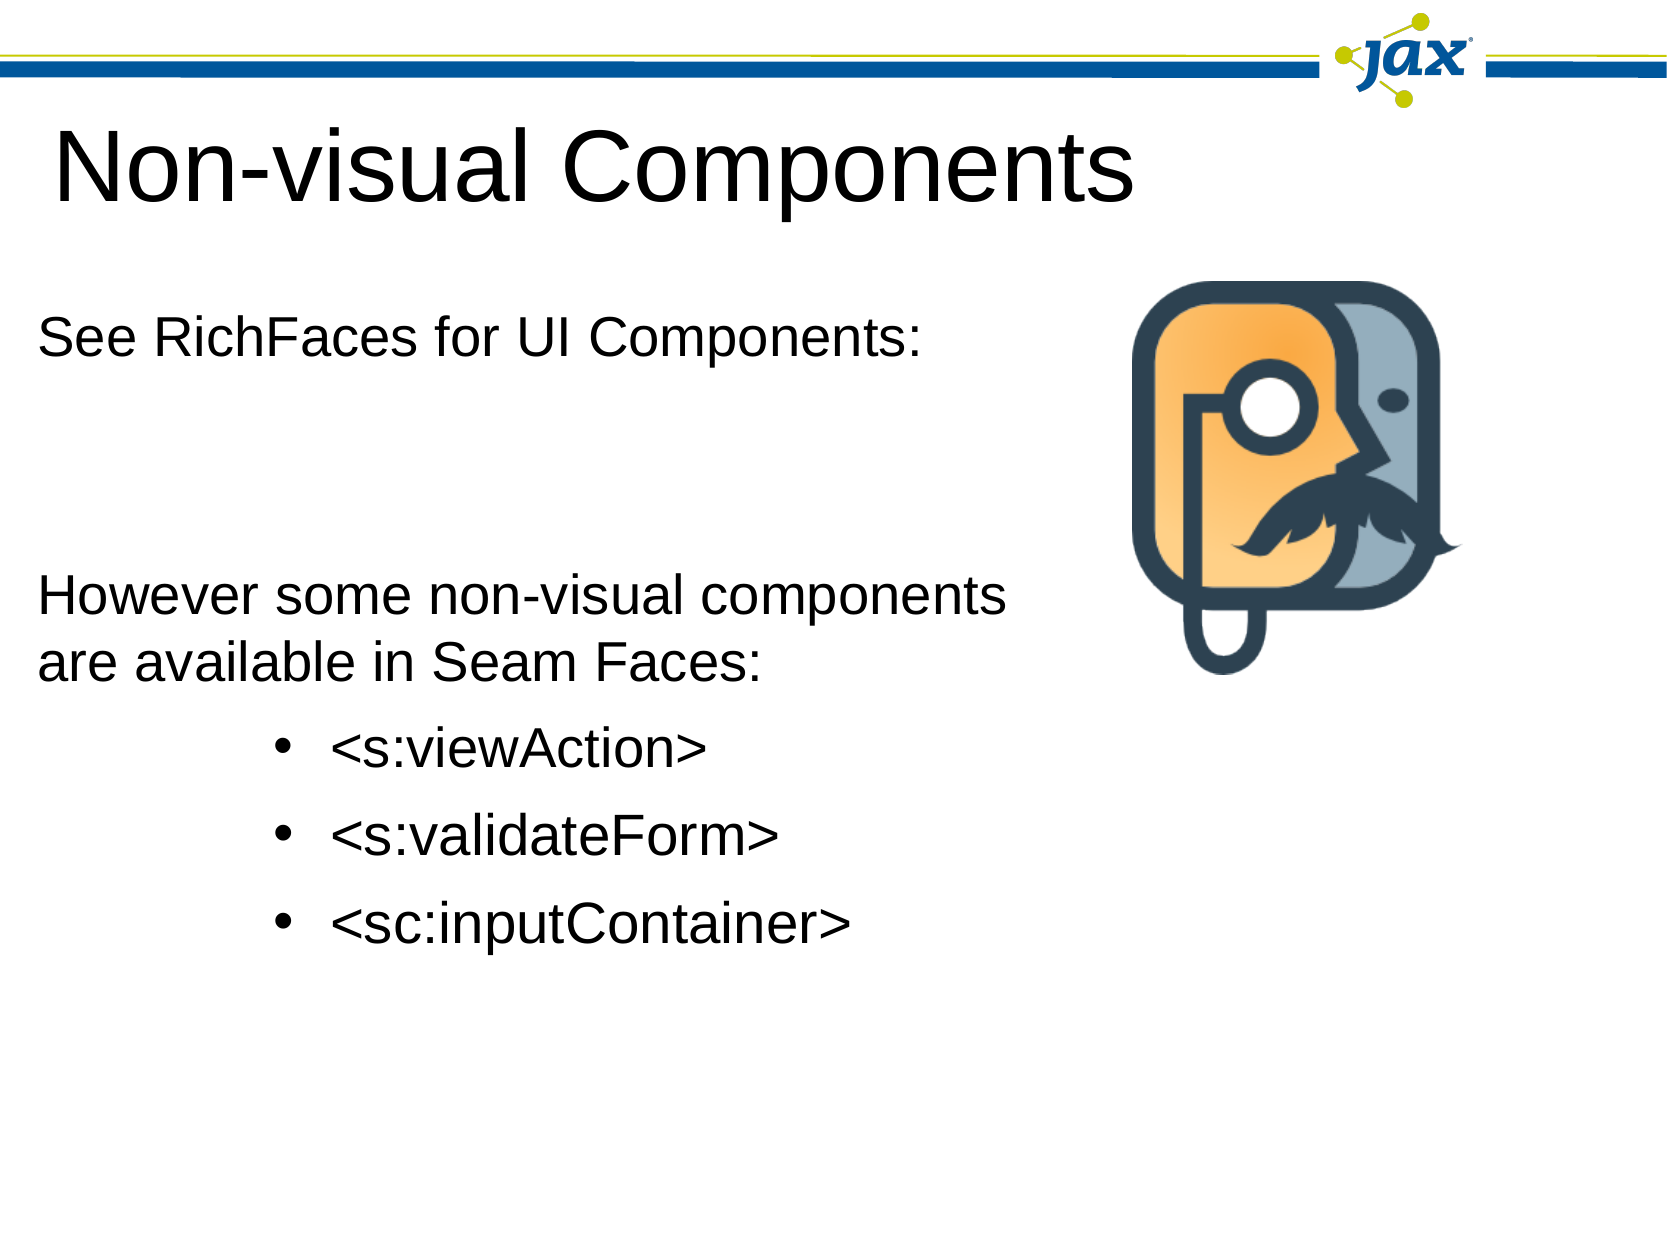

# Non-visual Components
See RichFaces for UI Components:
However some non-visual components are available in Seam Faces:
<s:viewAction>
<s:validateForm>
<sc:inputContainer>